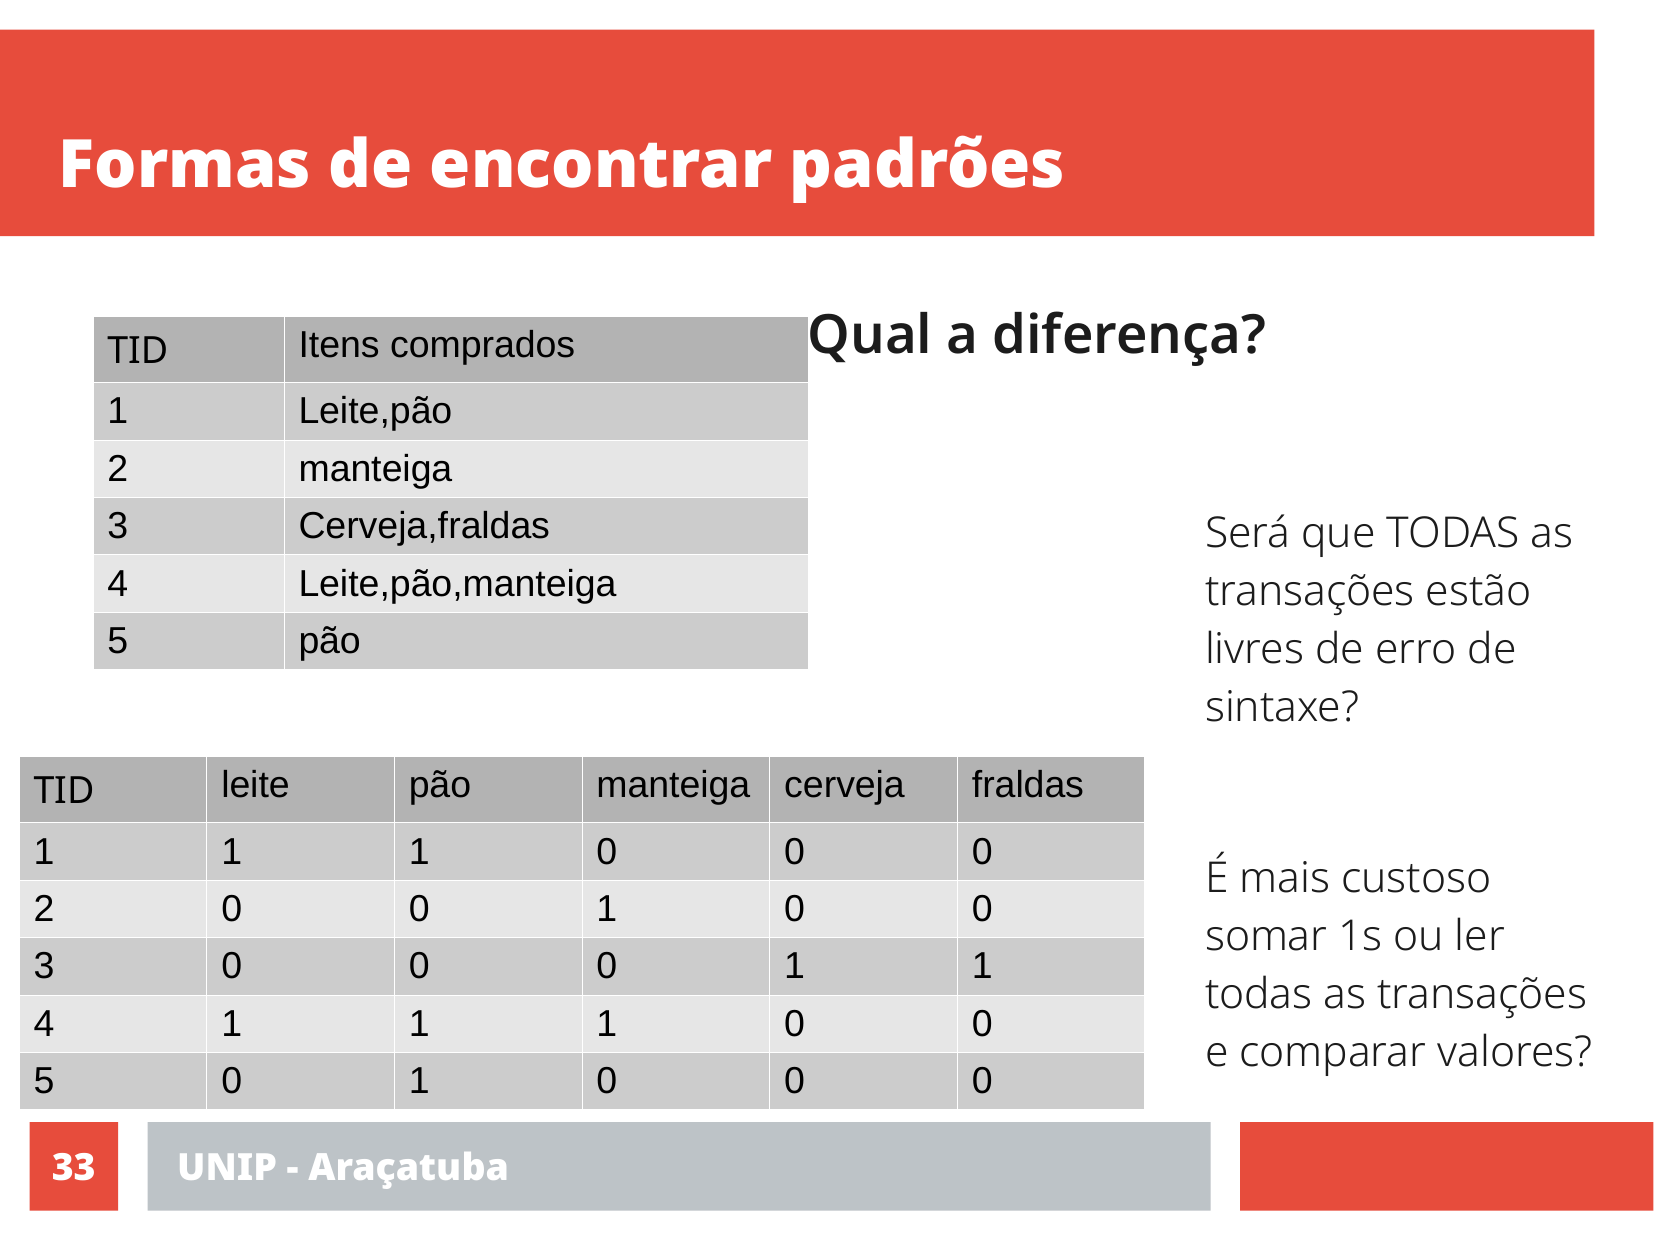

# Formas de encontrar padrões
Qual a diferença?
| TID | Itens comprados |
| --- | --- |
| 1 | Leite,pão |
| 2 | manteiga |
| 3 | Cerveja,fraldas |
| 4 | Leite,pão,manteiga |
| 5 | pão |
Será que TODAS as transações estão livres de erro de sintaxe?
É mais custoso somar 1s ou ler todas as transações e comparar valores?
| TID | leite | pão | manteiga | cerveja | fraldas |
| --- | --- | --- | --- | --- | --- |
| 1 | 1 | 1 | 0 | 0 | 0 |
| 2 | 0 | 0 | 1 | 0 | 0 |
| 3 | 0 | 0 | 0 | 1 | 1 |
| 4 | 1 | 1 | 1 | 0 | 0 |
| 5 | 0 | 1 | 0 | 0 | 0 |
33
UNIP - Araçatuba